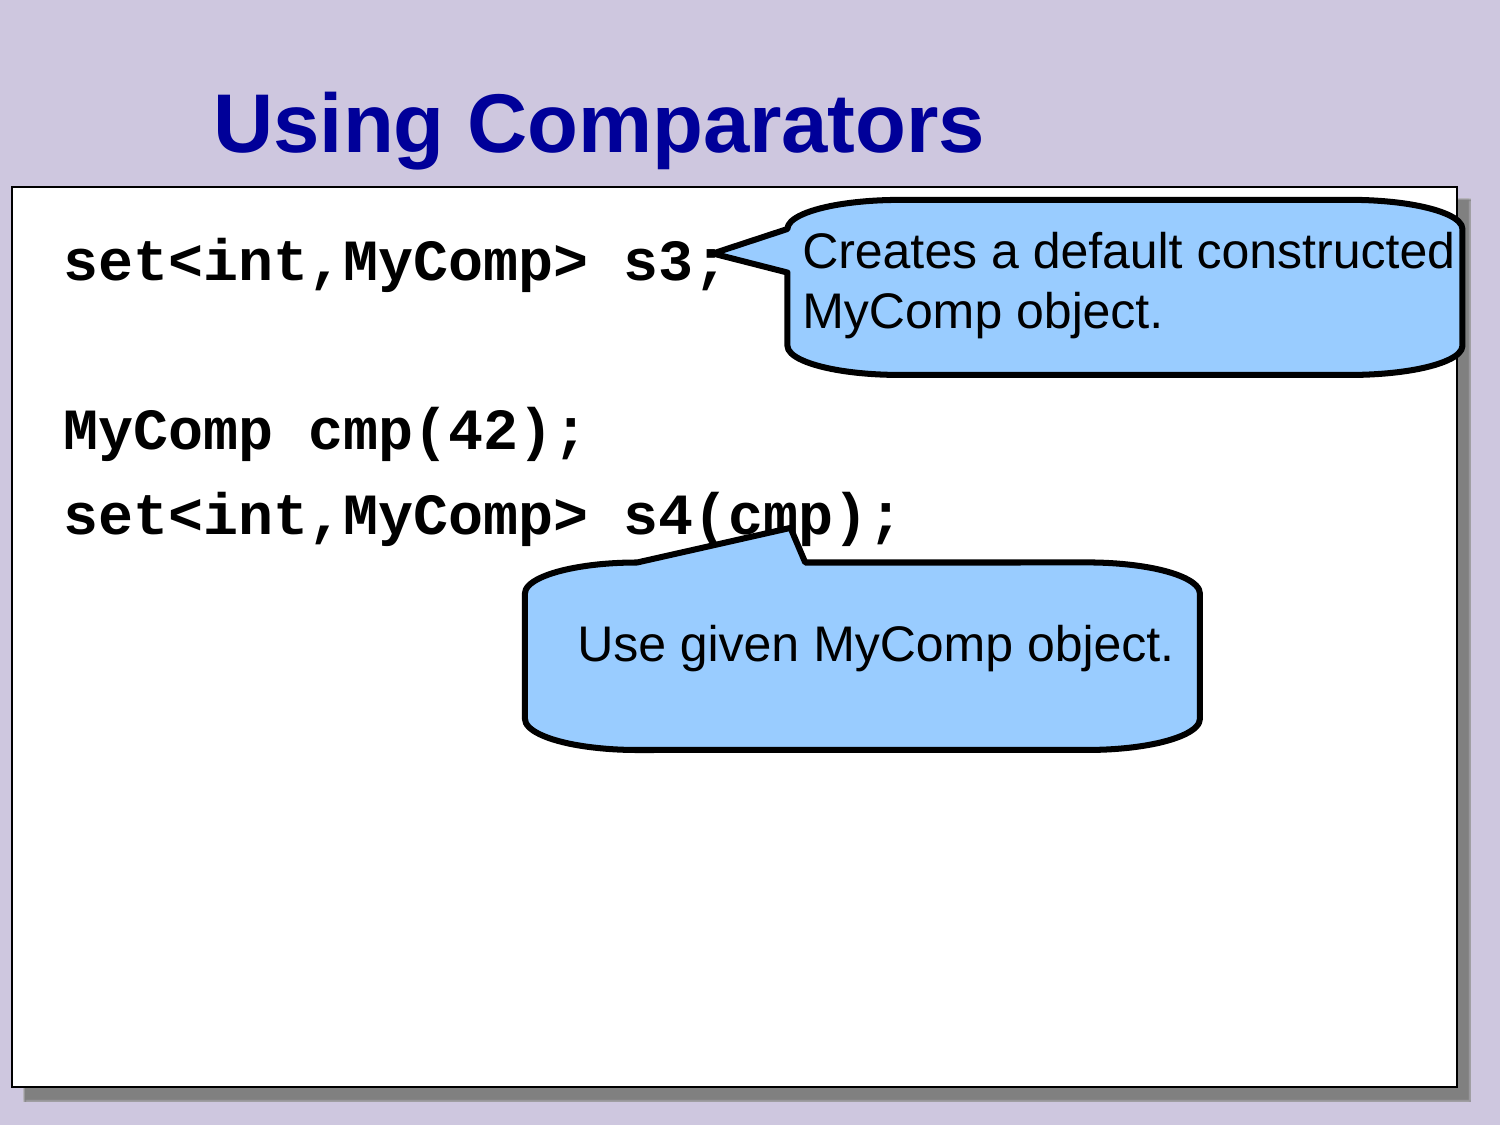

# Using Comparators
Creates a default constructed
MyComp object.
set<int,MyComp> s3;
MyComp cmp(42);
set<int,MyComp> s4(cmp);
Use given MyComp object.